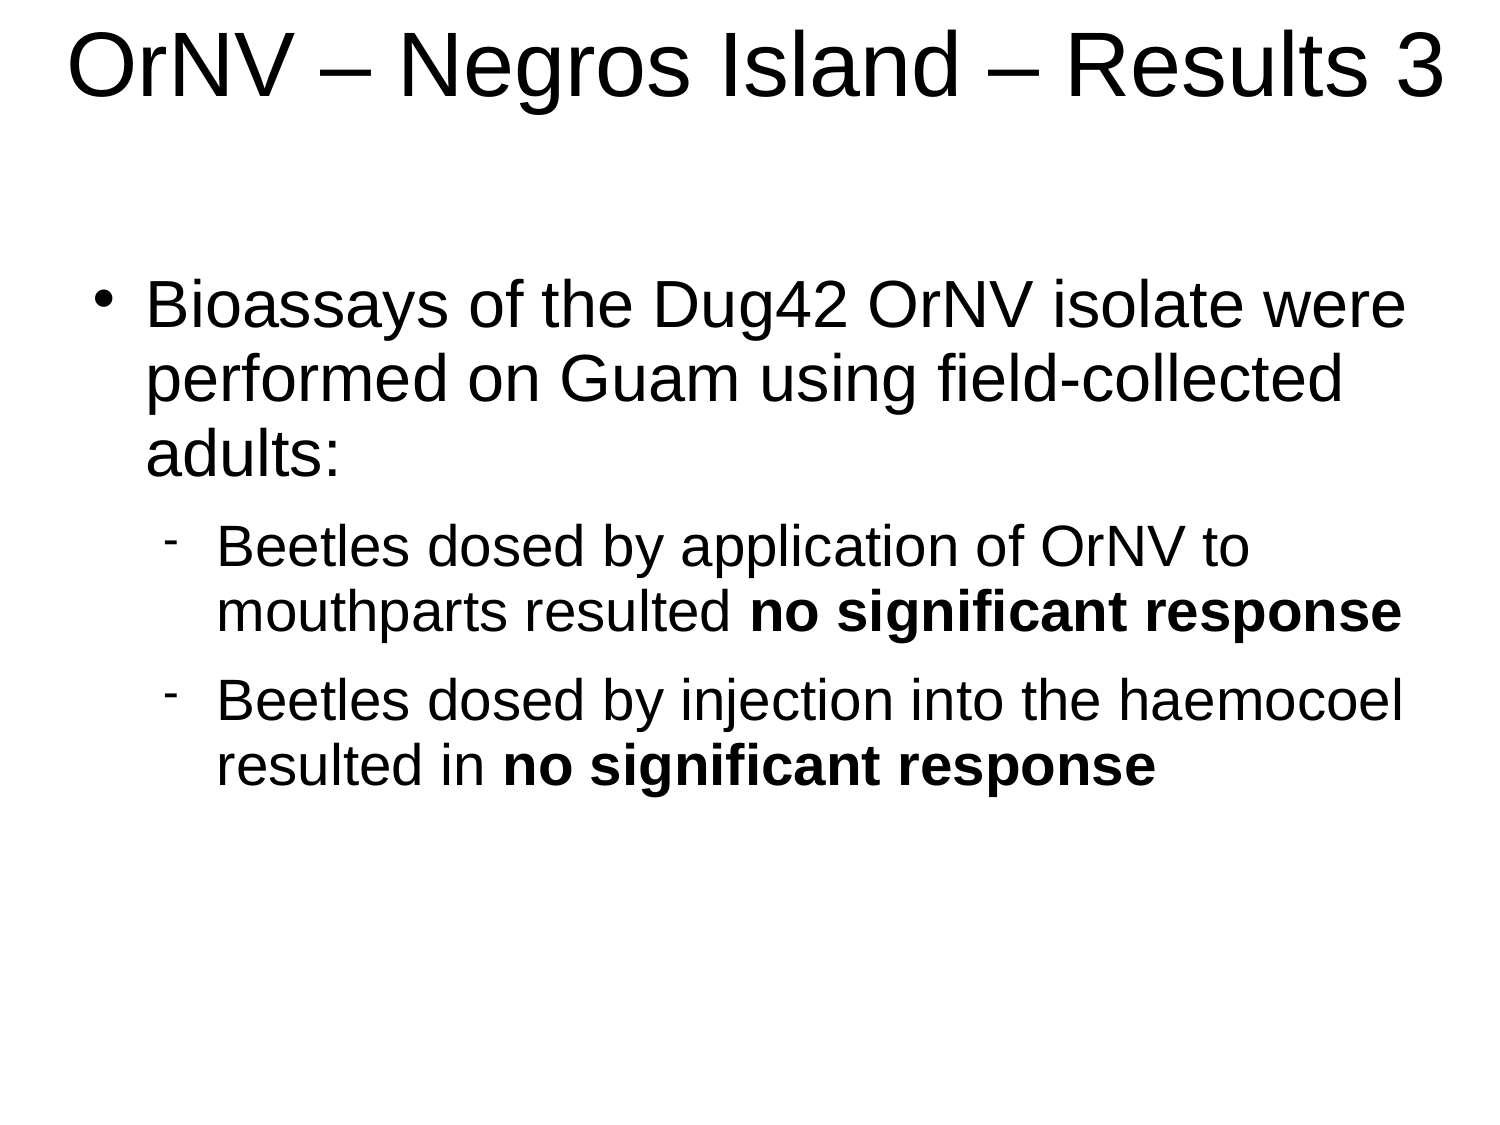

# OrNV – Negros Island – Results 3
Bioassays of the Dug42 OrNV isolate were performed on Guam using field-collected adults:
Beetles dosed by application of OrNV to mouthparts resulted no significant response
Beetles dosed by injection into the haemocoel resulted in no significant response